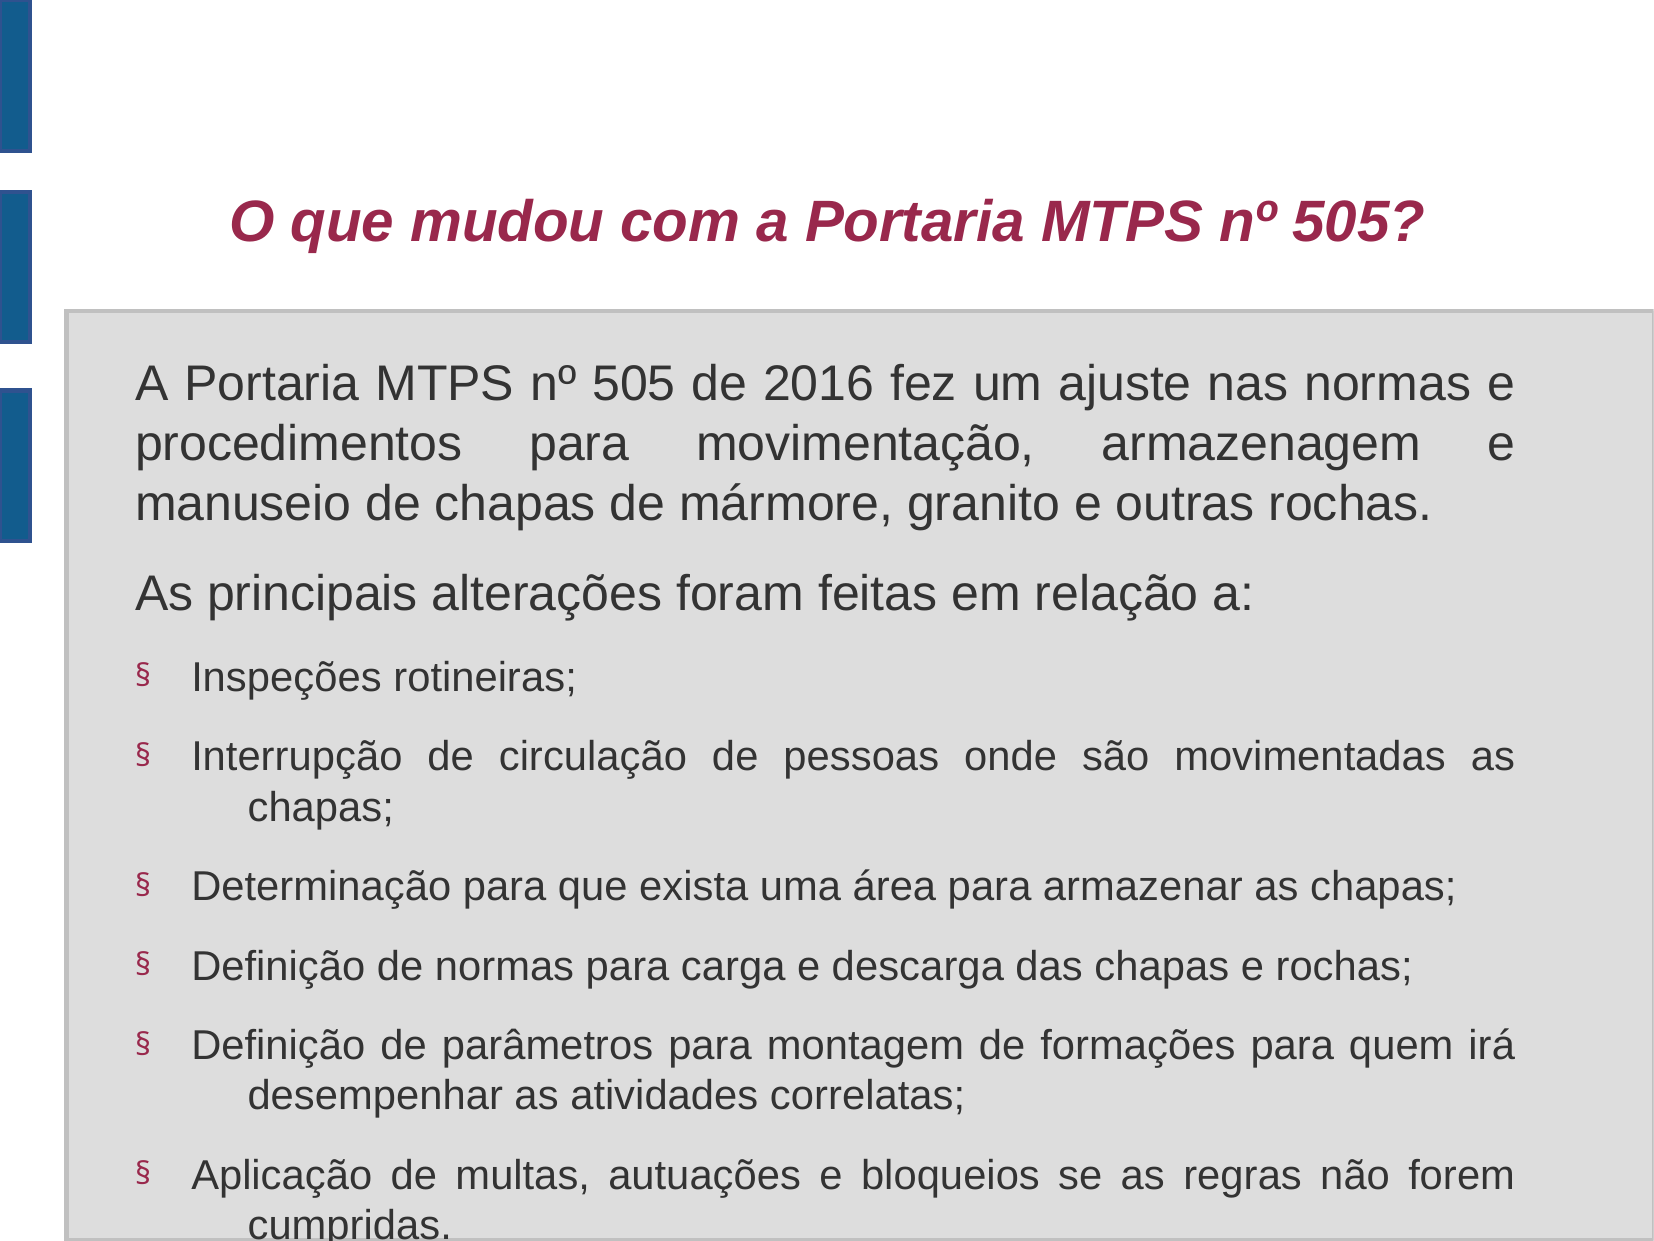

# O que mudou com a Portaria MTPS nº 505?
A Portaria MTPS nº 505 de 2016 fez um ajuste nas normas e procedimentos para movimentação, armazenagem e manuseio de chapas de mármore, granito e outras rochas.
As principais alterações foram feitas em relação a:
Inspeções rotineiras;
Interrupção de circulação de pessoas onde são movimentadas as chapas;
Determinação para que exista uma área para armazenar as chapas;
Definição de normas para carga e descarga das chapas e rochas;
Definição de parâmetros para montagem de formações para quem irá desempenhar as atividades correlatas;
Aplicação de multas, autuações e bloqueios se as regras não forem cumpridas.